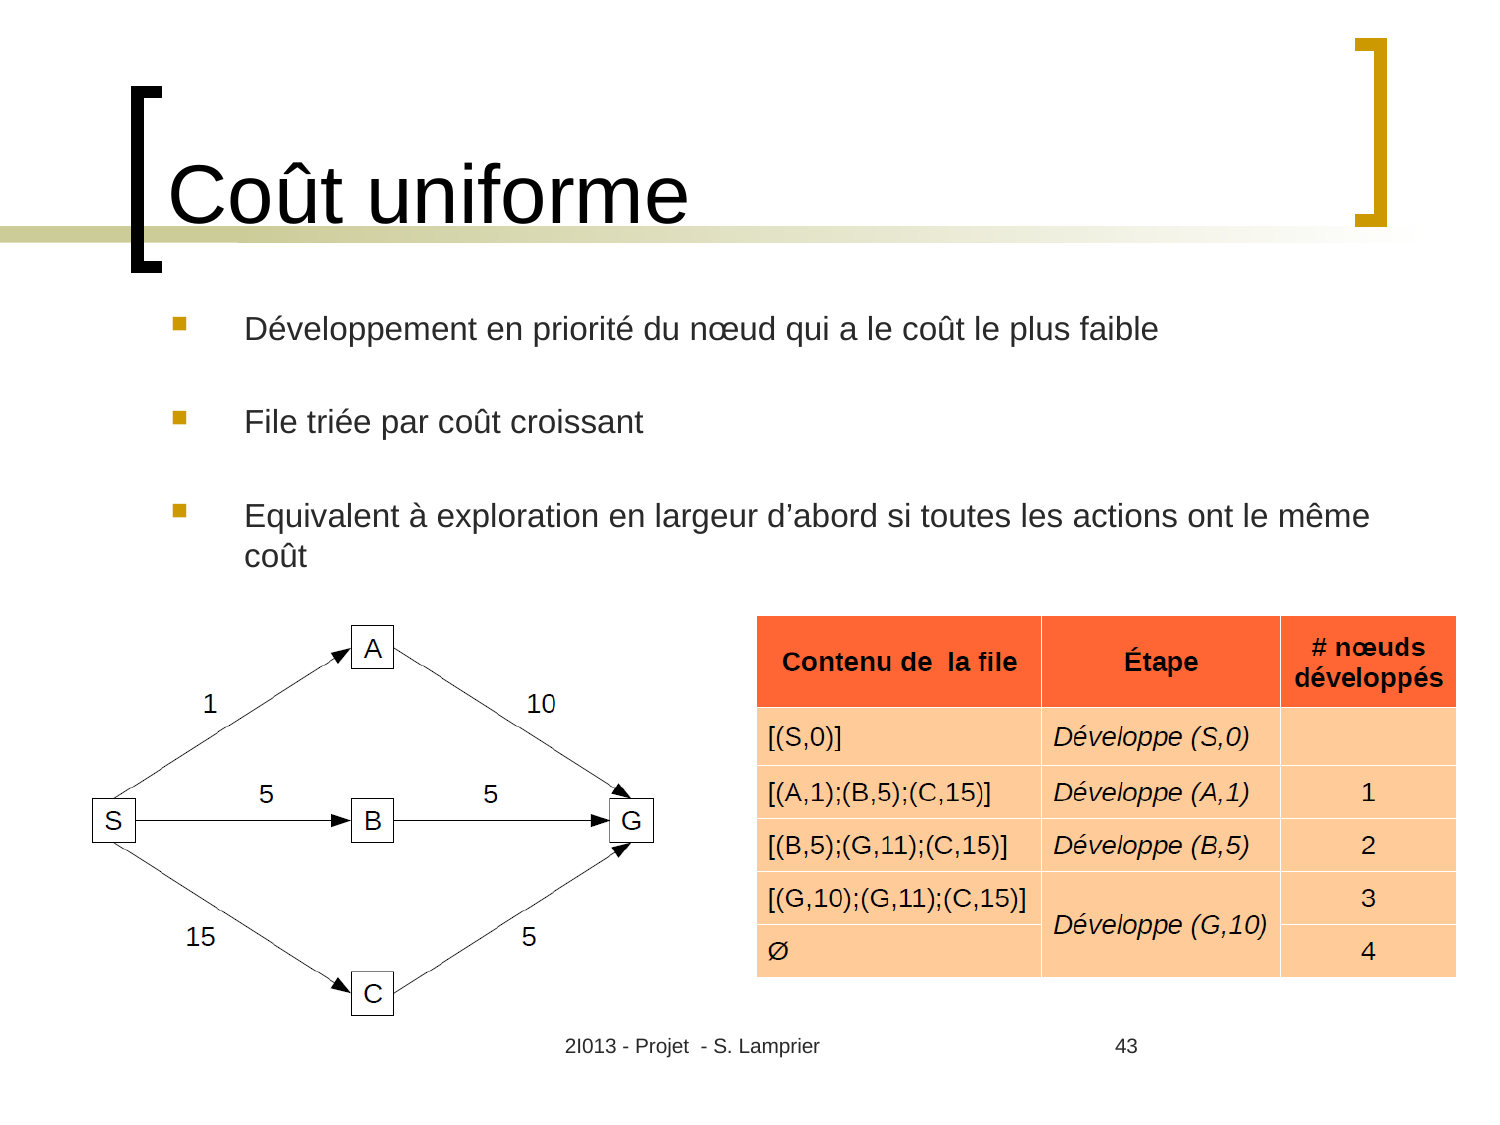

# Coût uniforme
Développement en priorité du nœud qui a le coût le plus faible
File triée par coût croissant
Equivalent à exploration en largeur d’abord si toutes les actions ont le même coût
2I013 - Projet - S. Lamprier